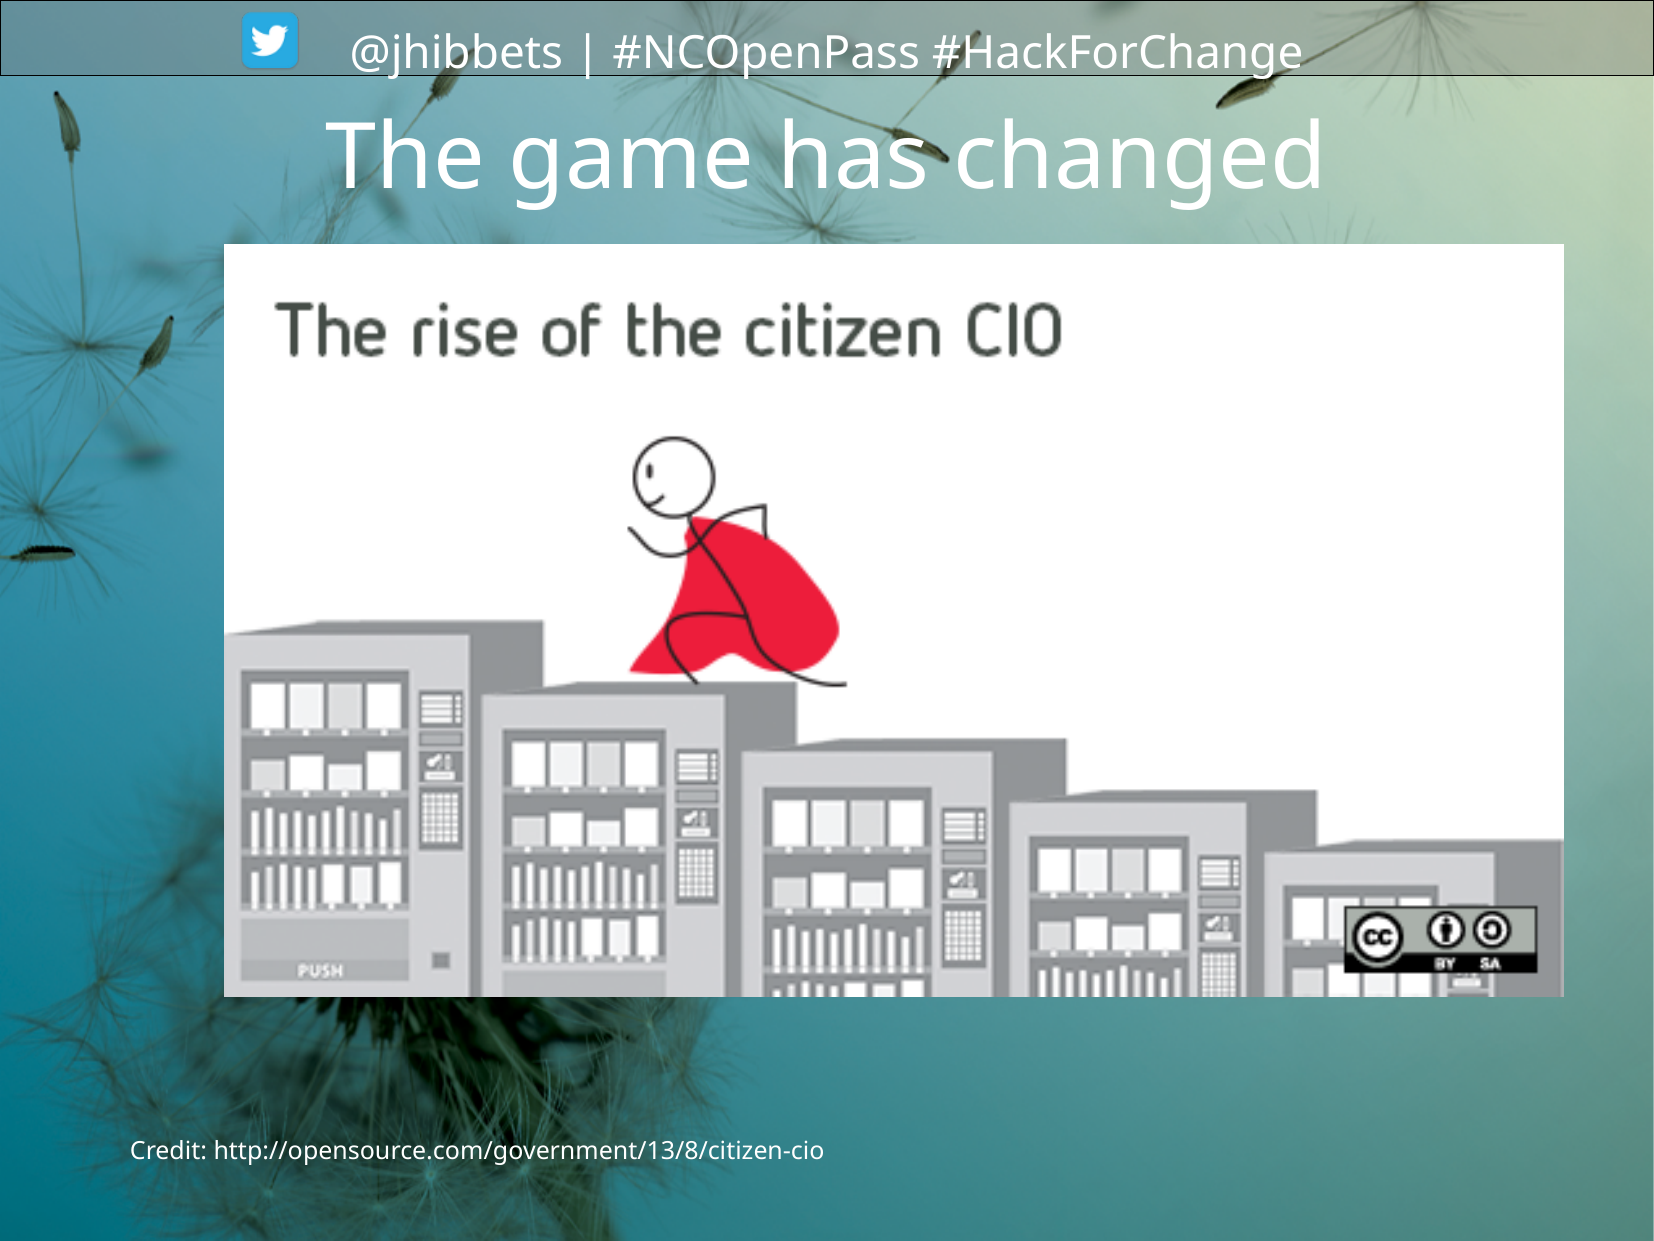

# The game has changed
Credit: http://opensource.com/government/13/8/citizen-cio